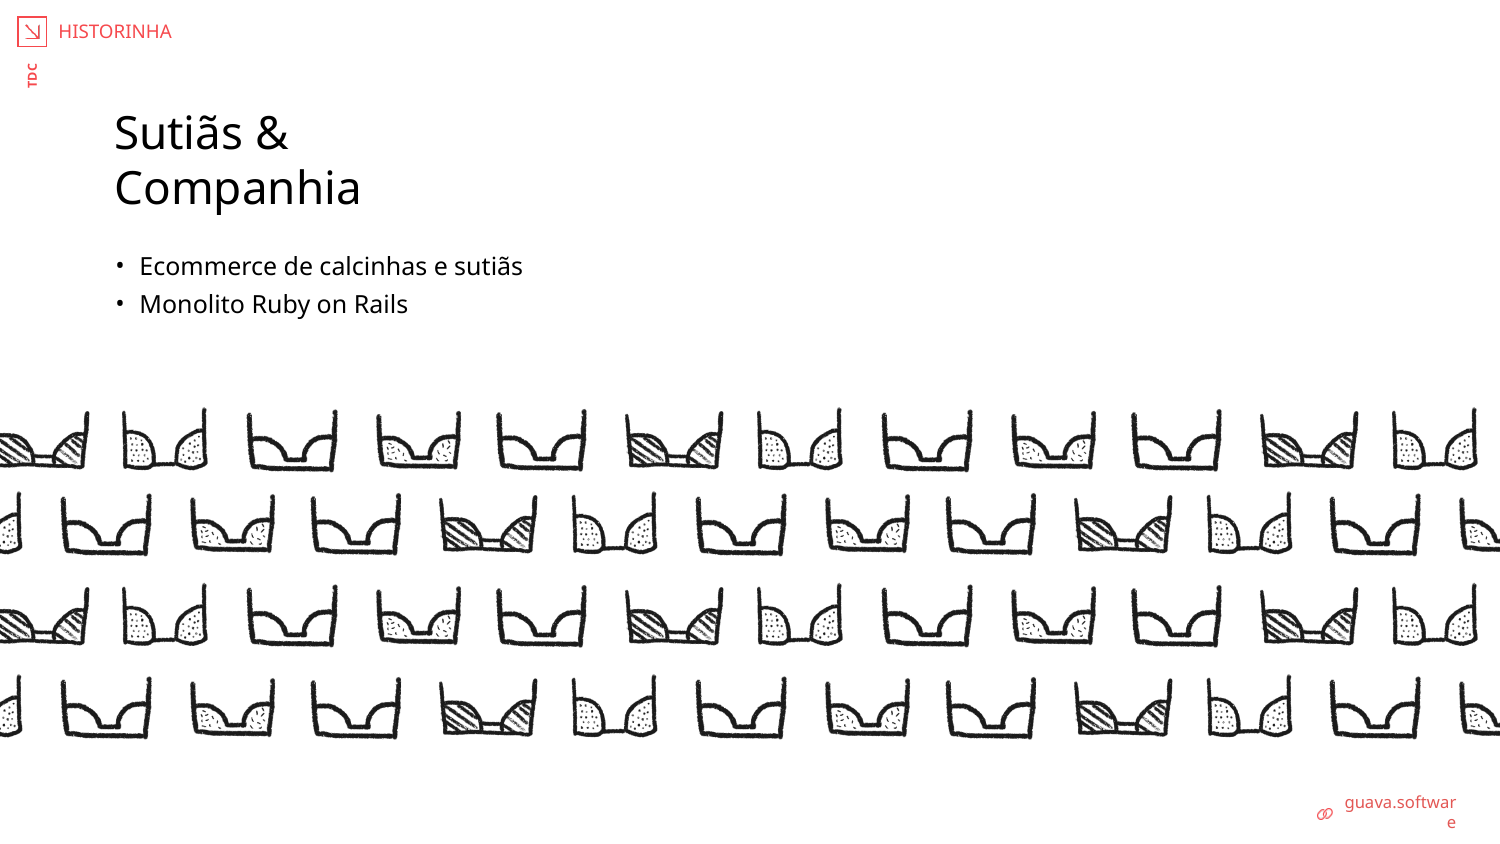

# HISTORINHA
Sutiãs &
Companhia
TDC
Ecommerce de calcinhas e sutiãs
Monolito Ruby on Rails